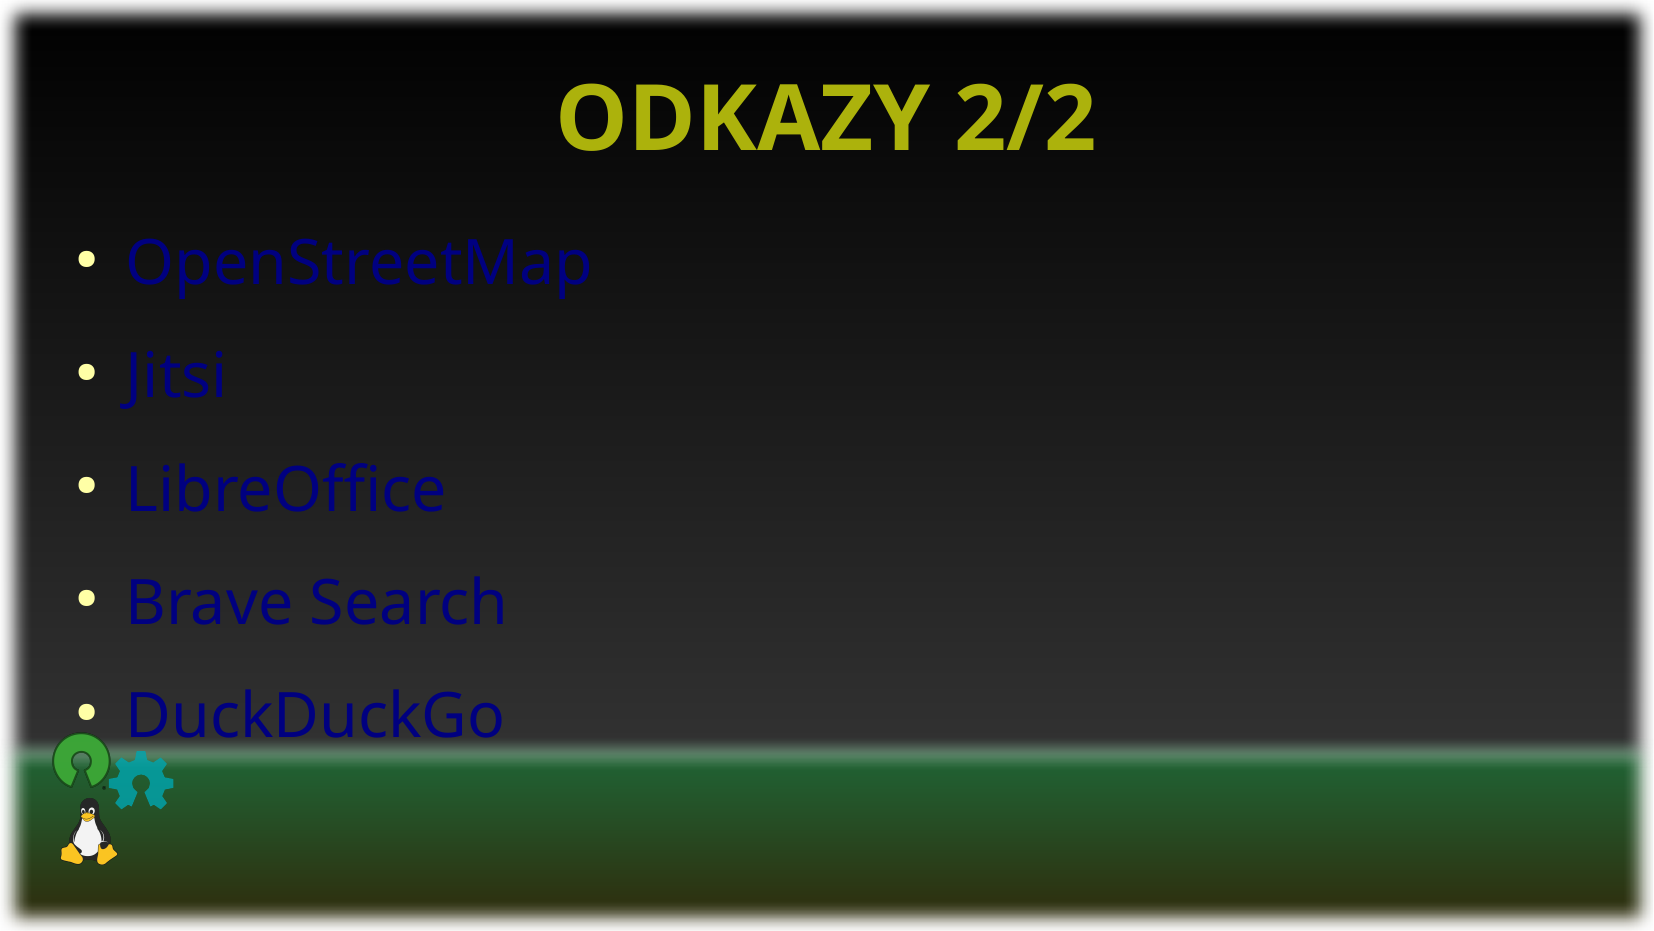

# Odkazy 2/2
OpenStreetMap
Jitsi
LibreOffice
Brave Search
DuckDuckGo